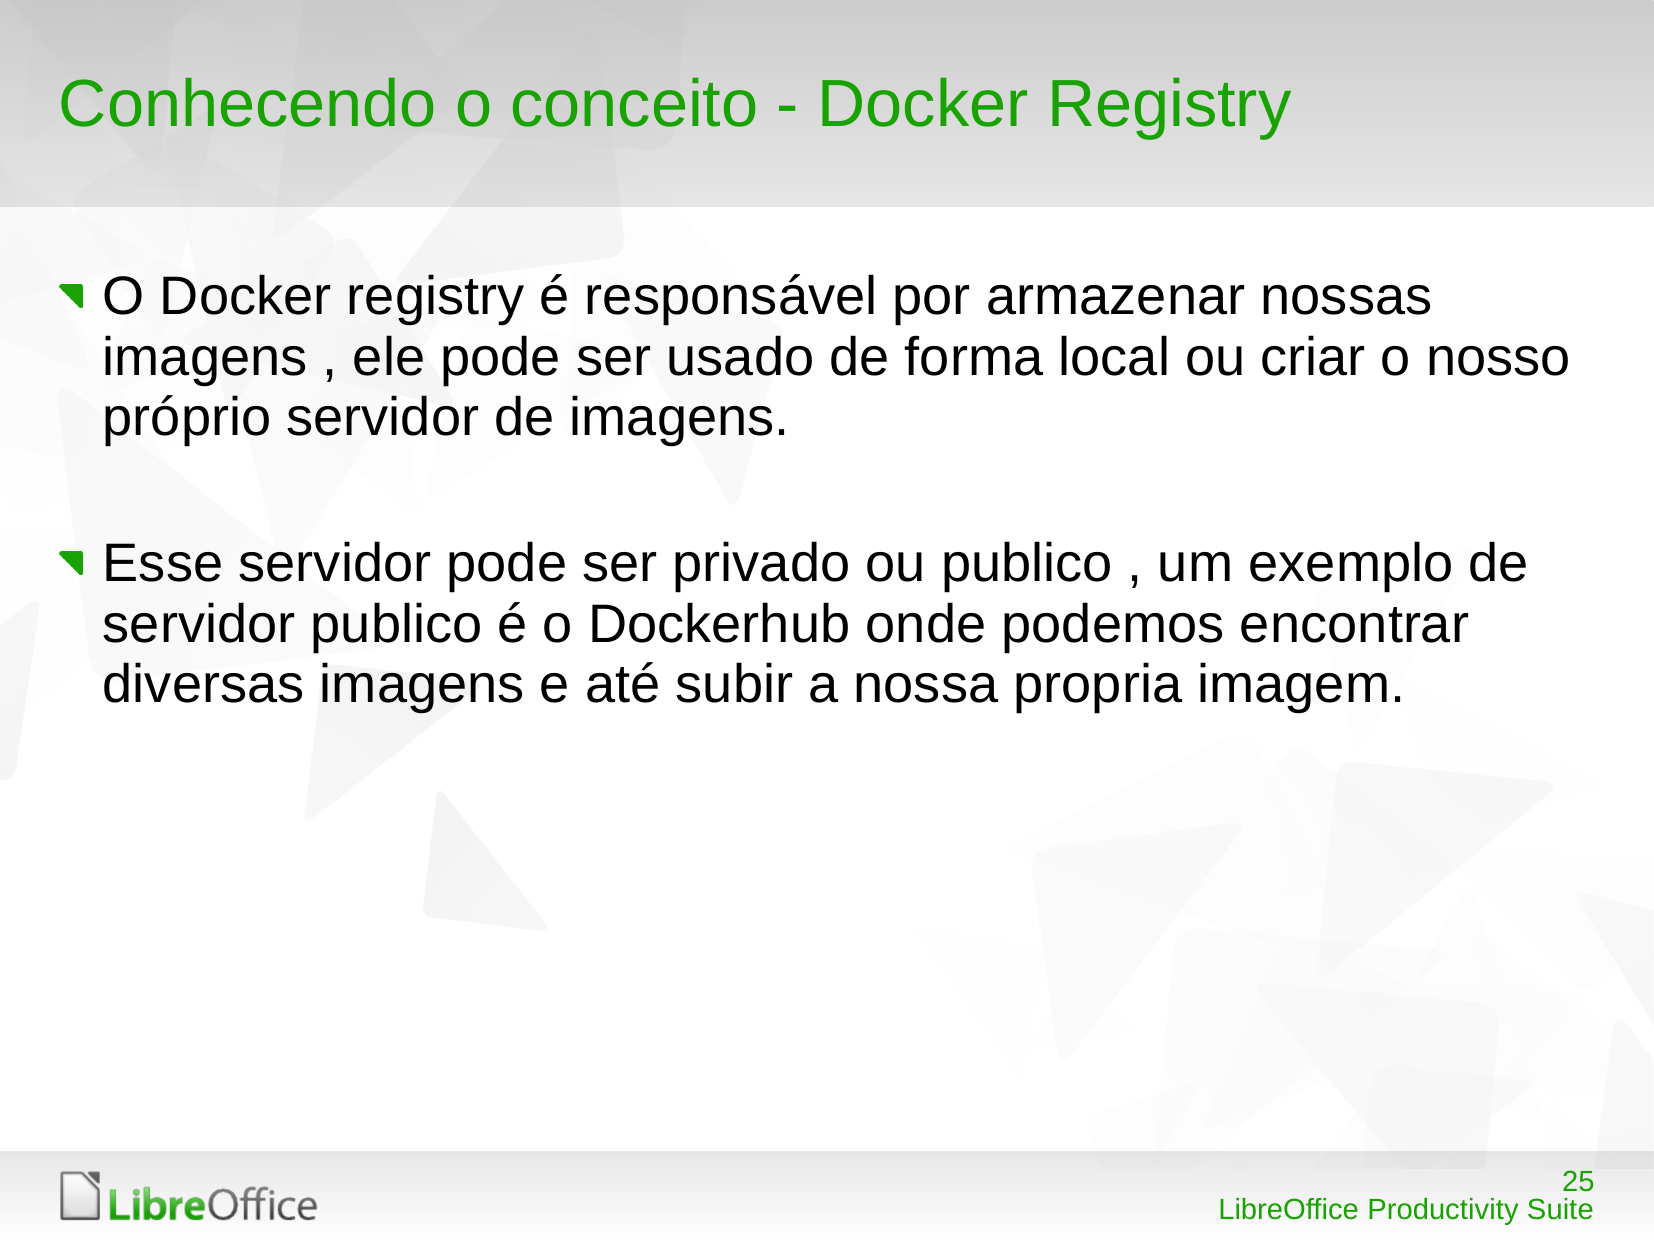

# Conhecendo o conceito - Docker Registry​​
O Docker registry é responsável por armazenar nossas imagens , ele pode ser usado de forma local ou criar o nosso próprio servidor de imagens.
Esse servidor pode ser privado ou publico , um exemplo de servidor publico é o Dockerhub onde podemos encontrar diversas imagens e até subir a nossa propria imagem.
25
LibreOffice Productivity Suite